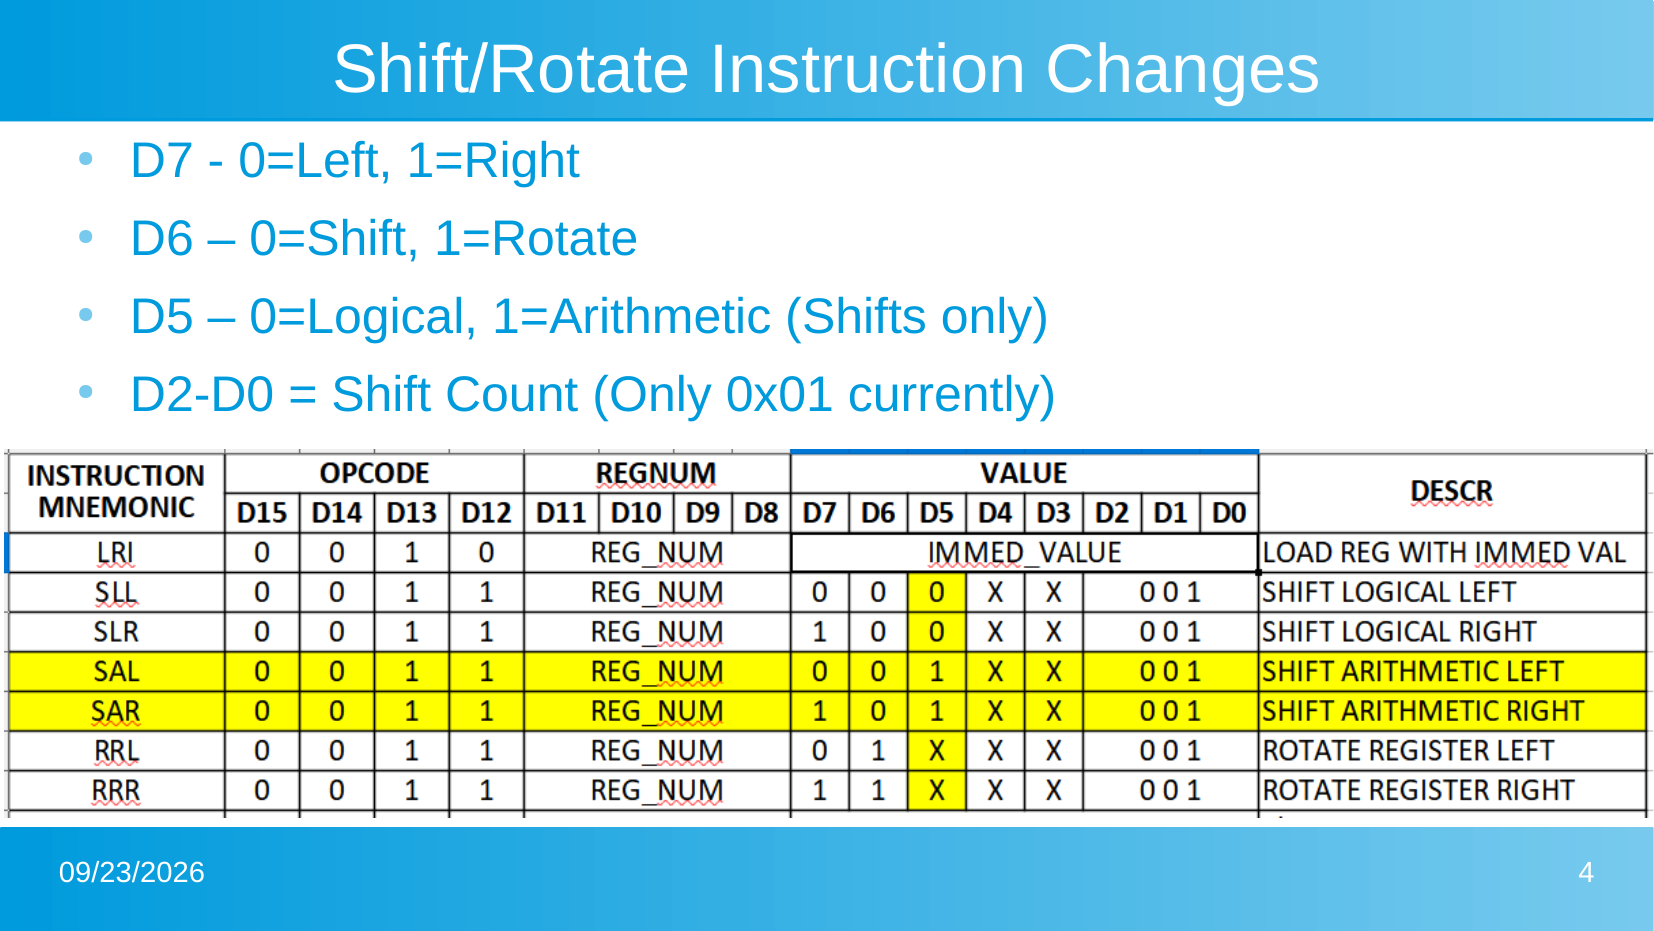

# Shift/Rotate Instruction Changes
D7 - 0=Left, 1=Right
D6 – 0=Shift, 1=Rotate
D5 – 0=Logical, 1=Arithmetic (Shifts only)
D2-D0 = Shift Count (Only 0x01 currently)
4